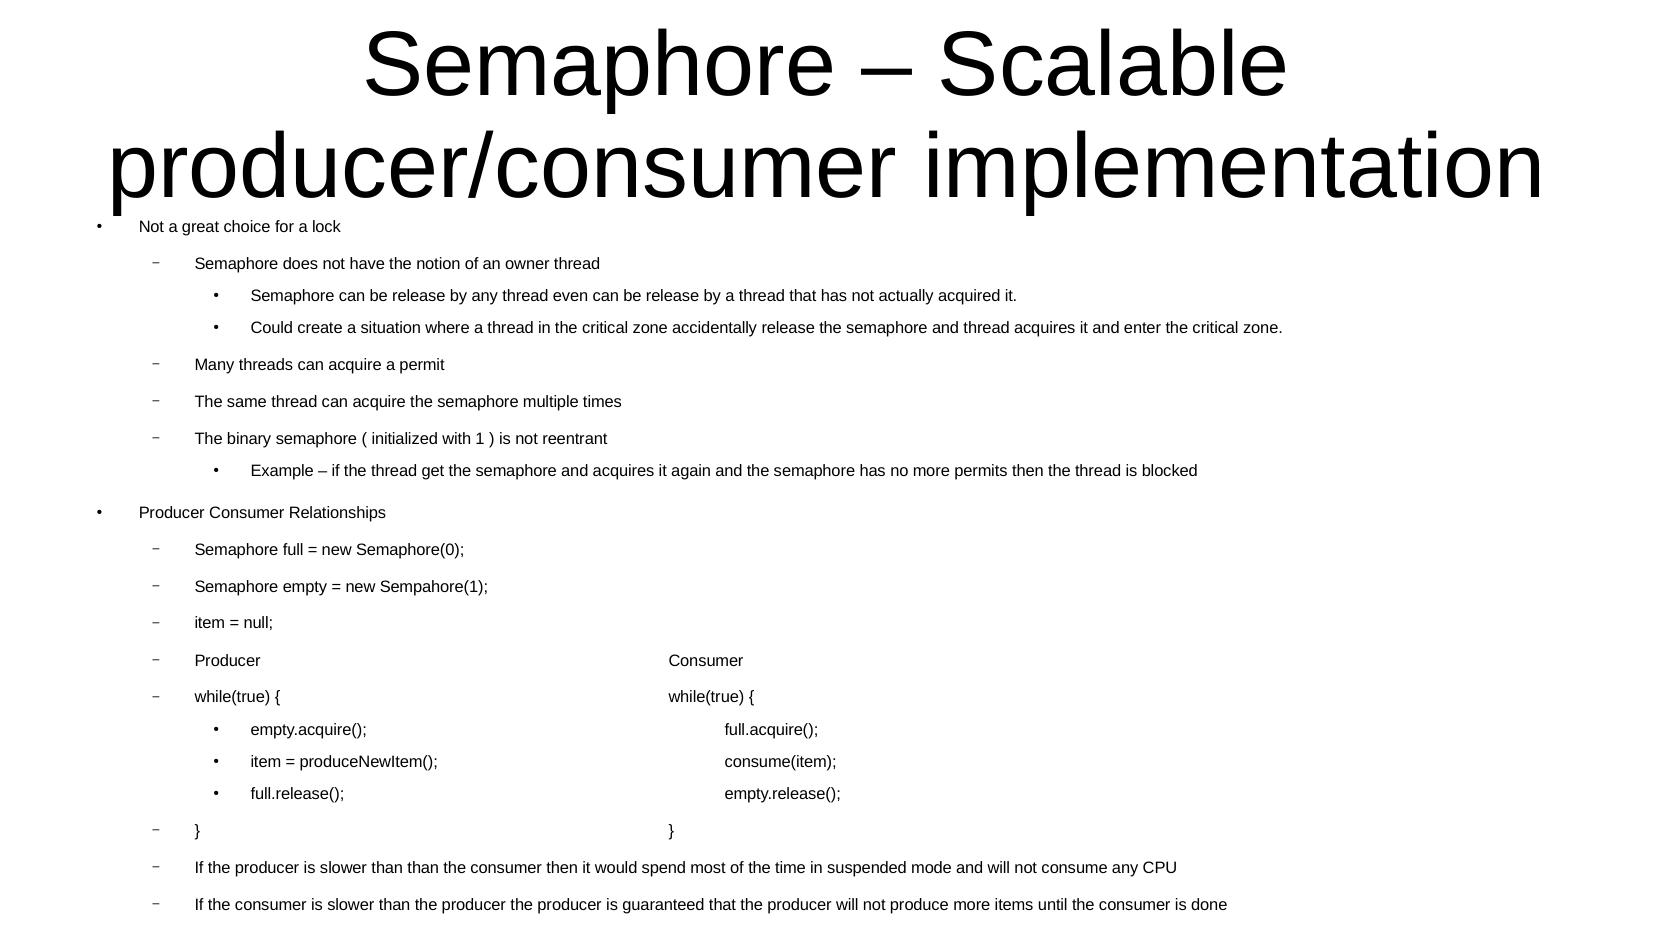

# Semaphore – Scalable producer/consumer implementation
Not a great choice for a lock
Semaphore does not have the notion of an owner thread
Semaphore can be release by any thread even can be release by a thread that has not actually acquired it.
Could create a situation where a thread in the critical zone accidentally release the semaphore and thread acquires it and enter the critical zone.
Many threads can acquire a permit
The same thread can acquire the semaphore multiple times
The binary semaphore ( initialized with 1 ) is not reentrant
Example – if the thread get the semaphore and acquires it again and the semaphore has no more permits then the thread is blocked
Producer Consumer Relationships
Semaphore full = new Semaphore(0);
Semaphore empty = new Sempahore(1);
item = null;
Producer								 	 	 	 	 	 				Consumer
while(true) {							 		 	 	 	 	 	while(true) {
empty.acquire(); 	 	 	 	 	 	full.acquire();
item = produceNewItem();				 		 	 				 	consume(item);
full.release();				 		 	 	 	 					 	empty.release();
}			 		 	 	 	 		 	 	}
If the producer is slower than than the consumer then it would spend most of the time in suspended mode and will not consume any CPU
If the consumer is slower than the producer the producer is guaranteed that the producer will not produce more items until the consumer is done